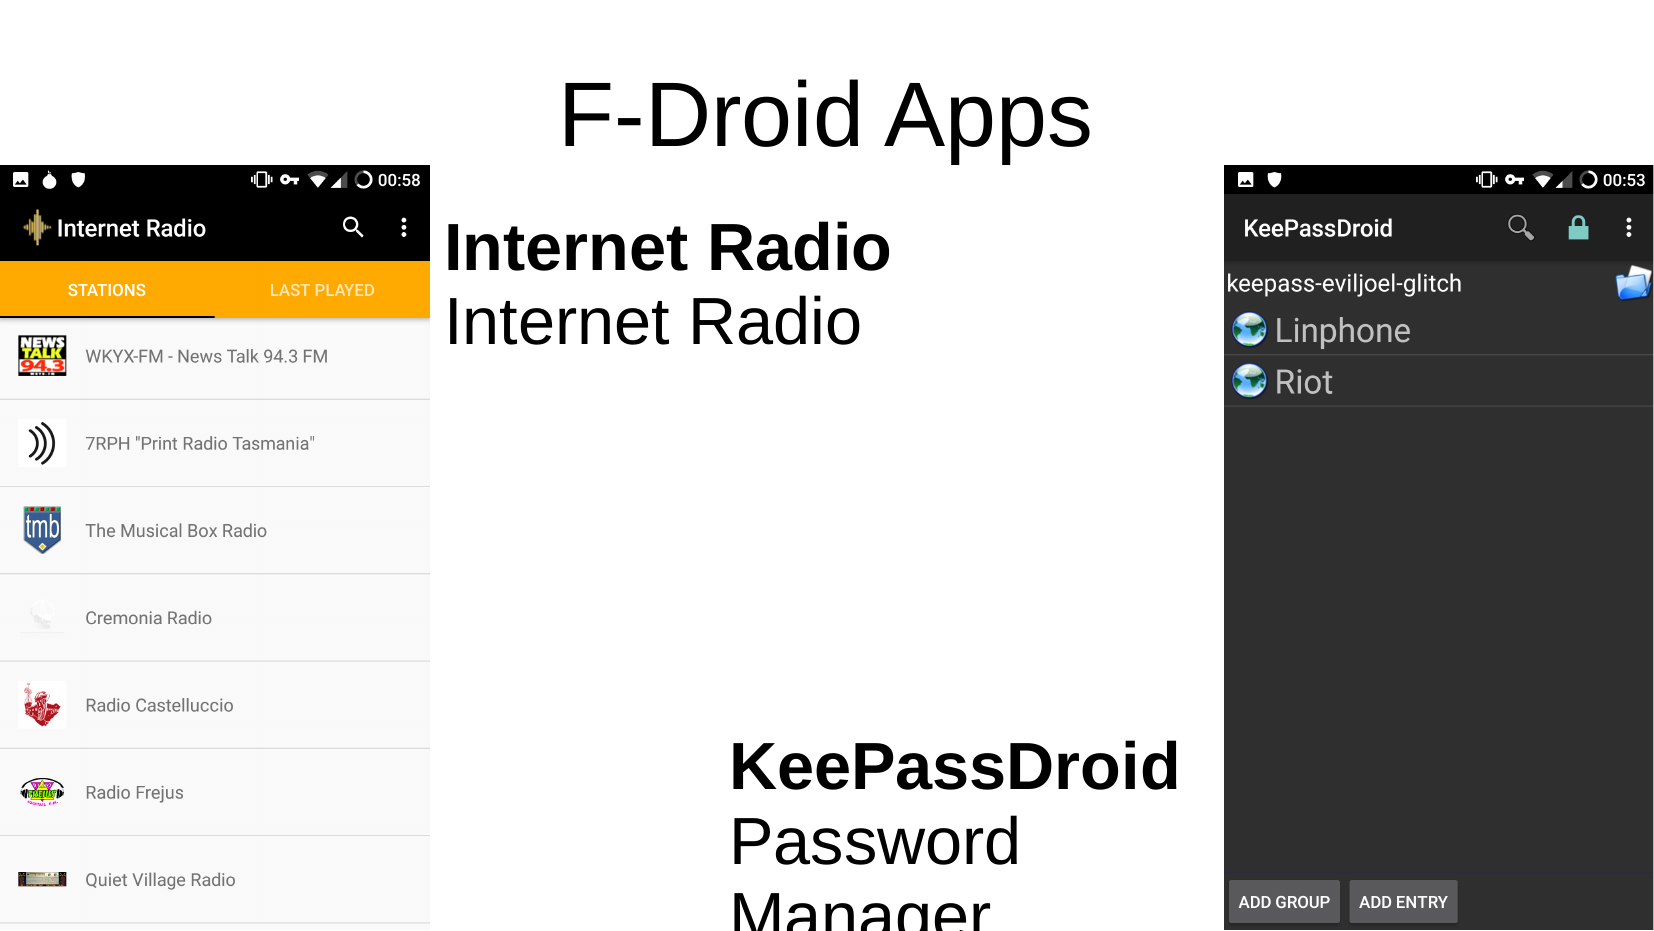

# F-Droid Apps
Internet Radio
Internet Radio
KeePassDroid
Password Manager